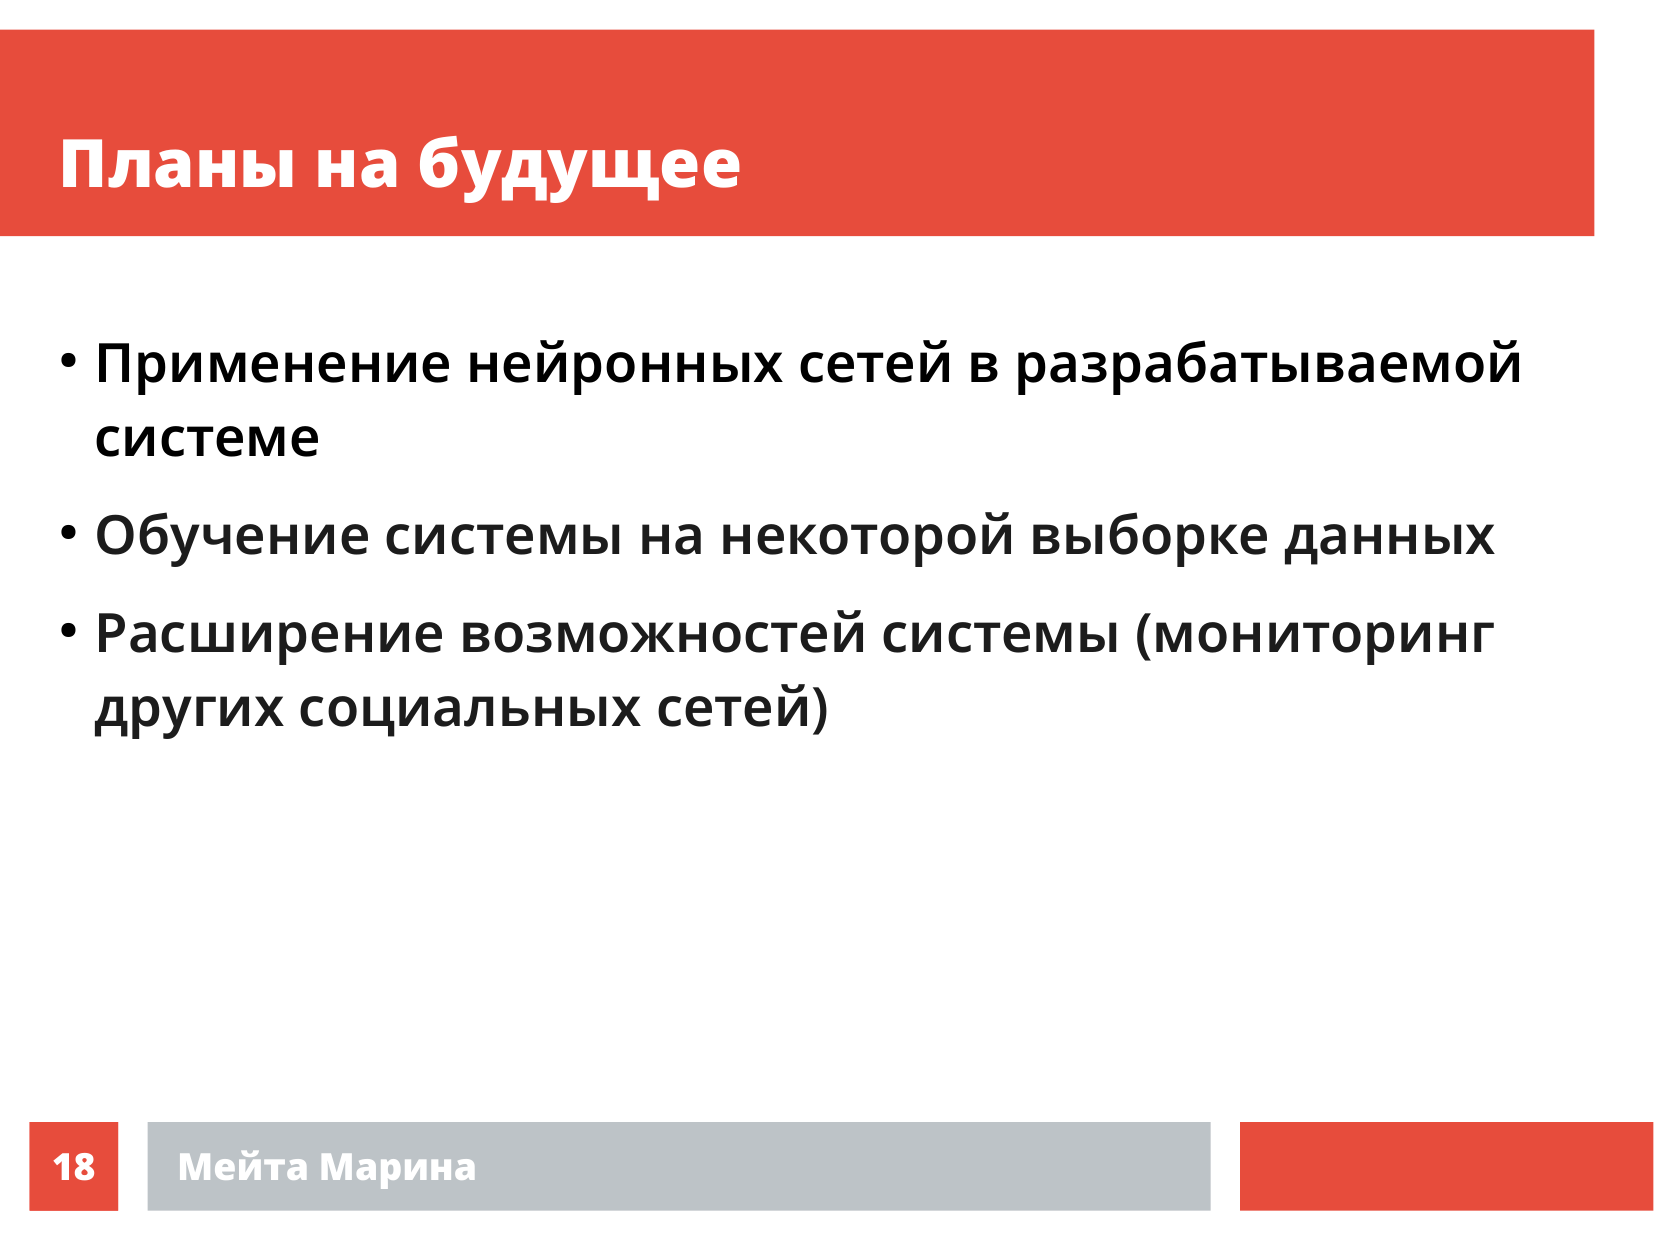

# Планы на будущее
Применение нейронных сетей в разрабатываемой системе
Обучение системы на некоторой выборке данных
Расширение возможностей системы (мониторинг других социальных сетей)
18
Мейта Марина